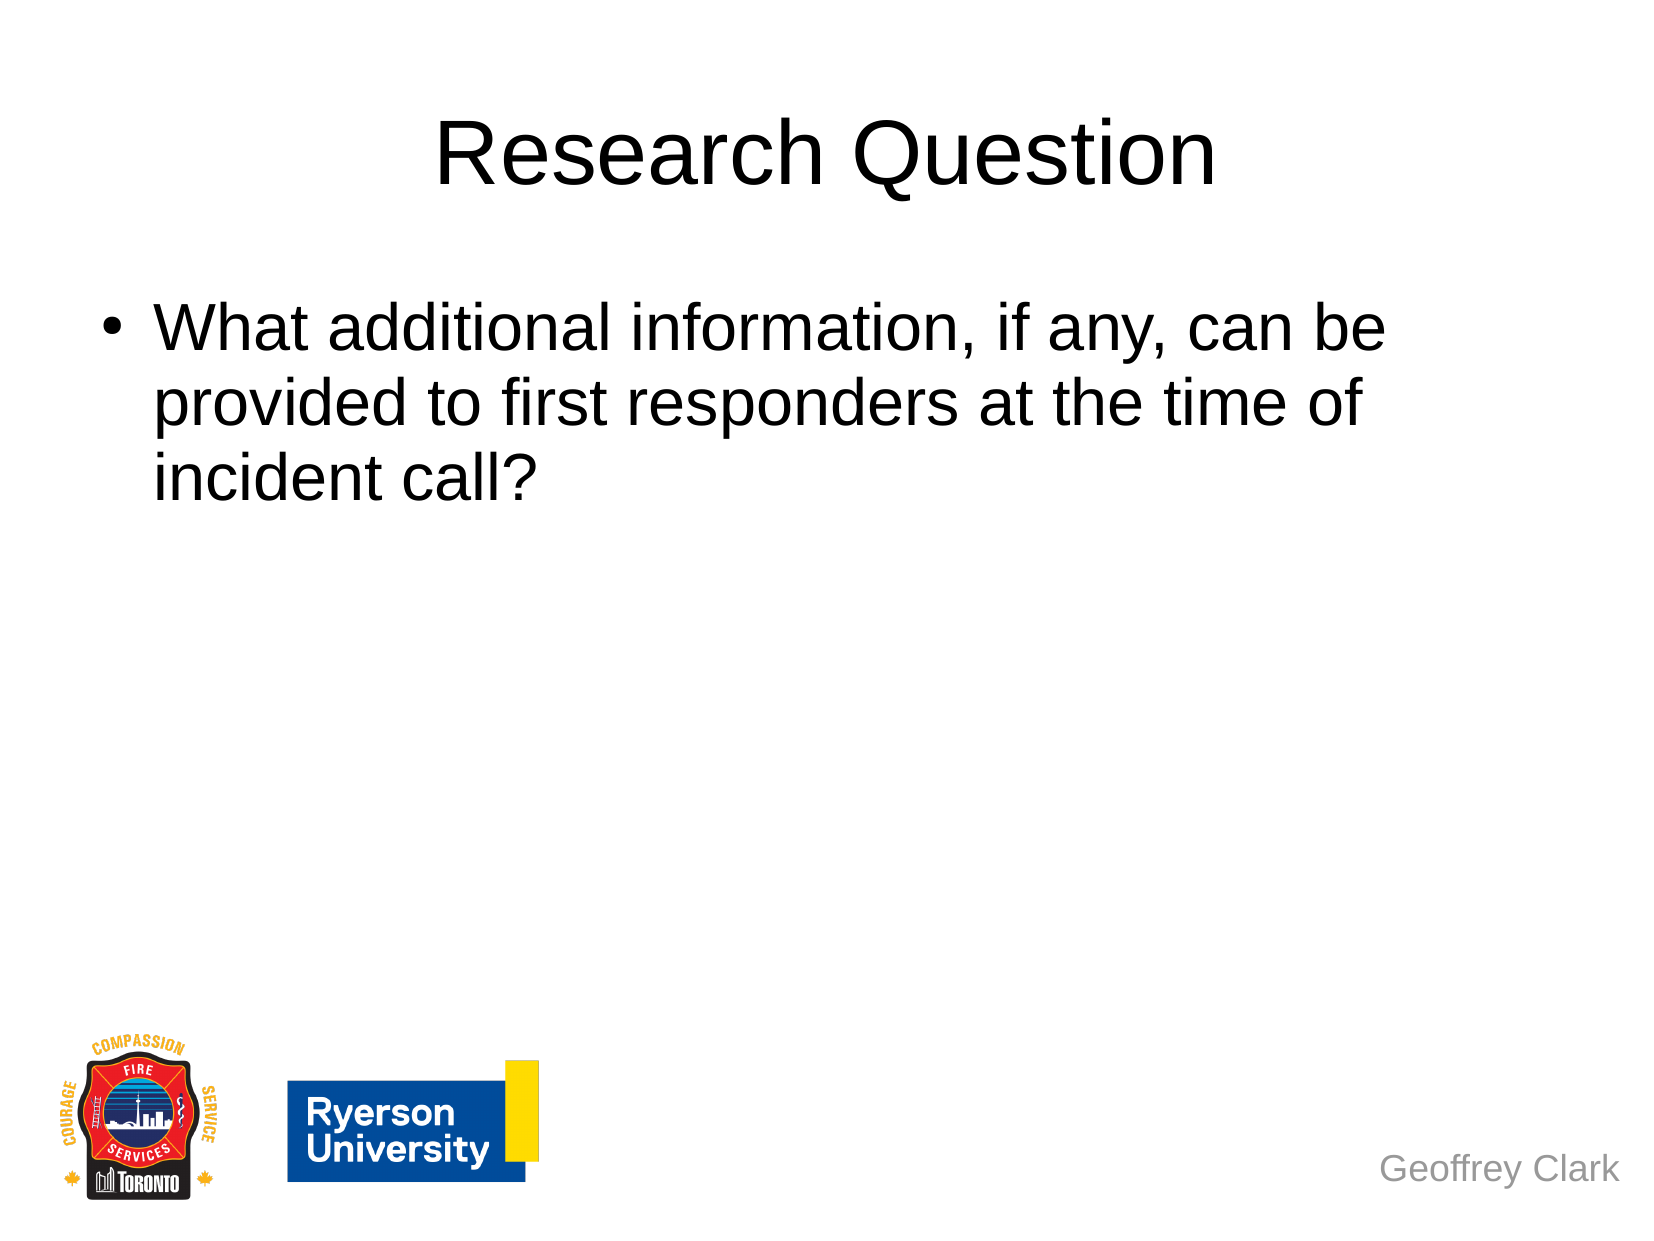

# Research Question
What additional information, if any, can be provided to first responders at the time of incident call?
Geoffrey Clark